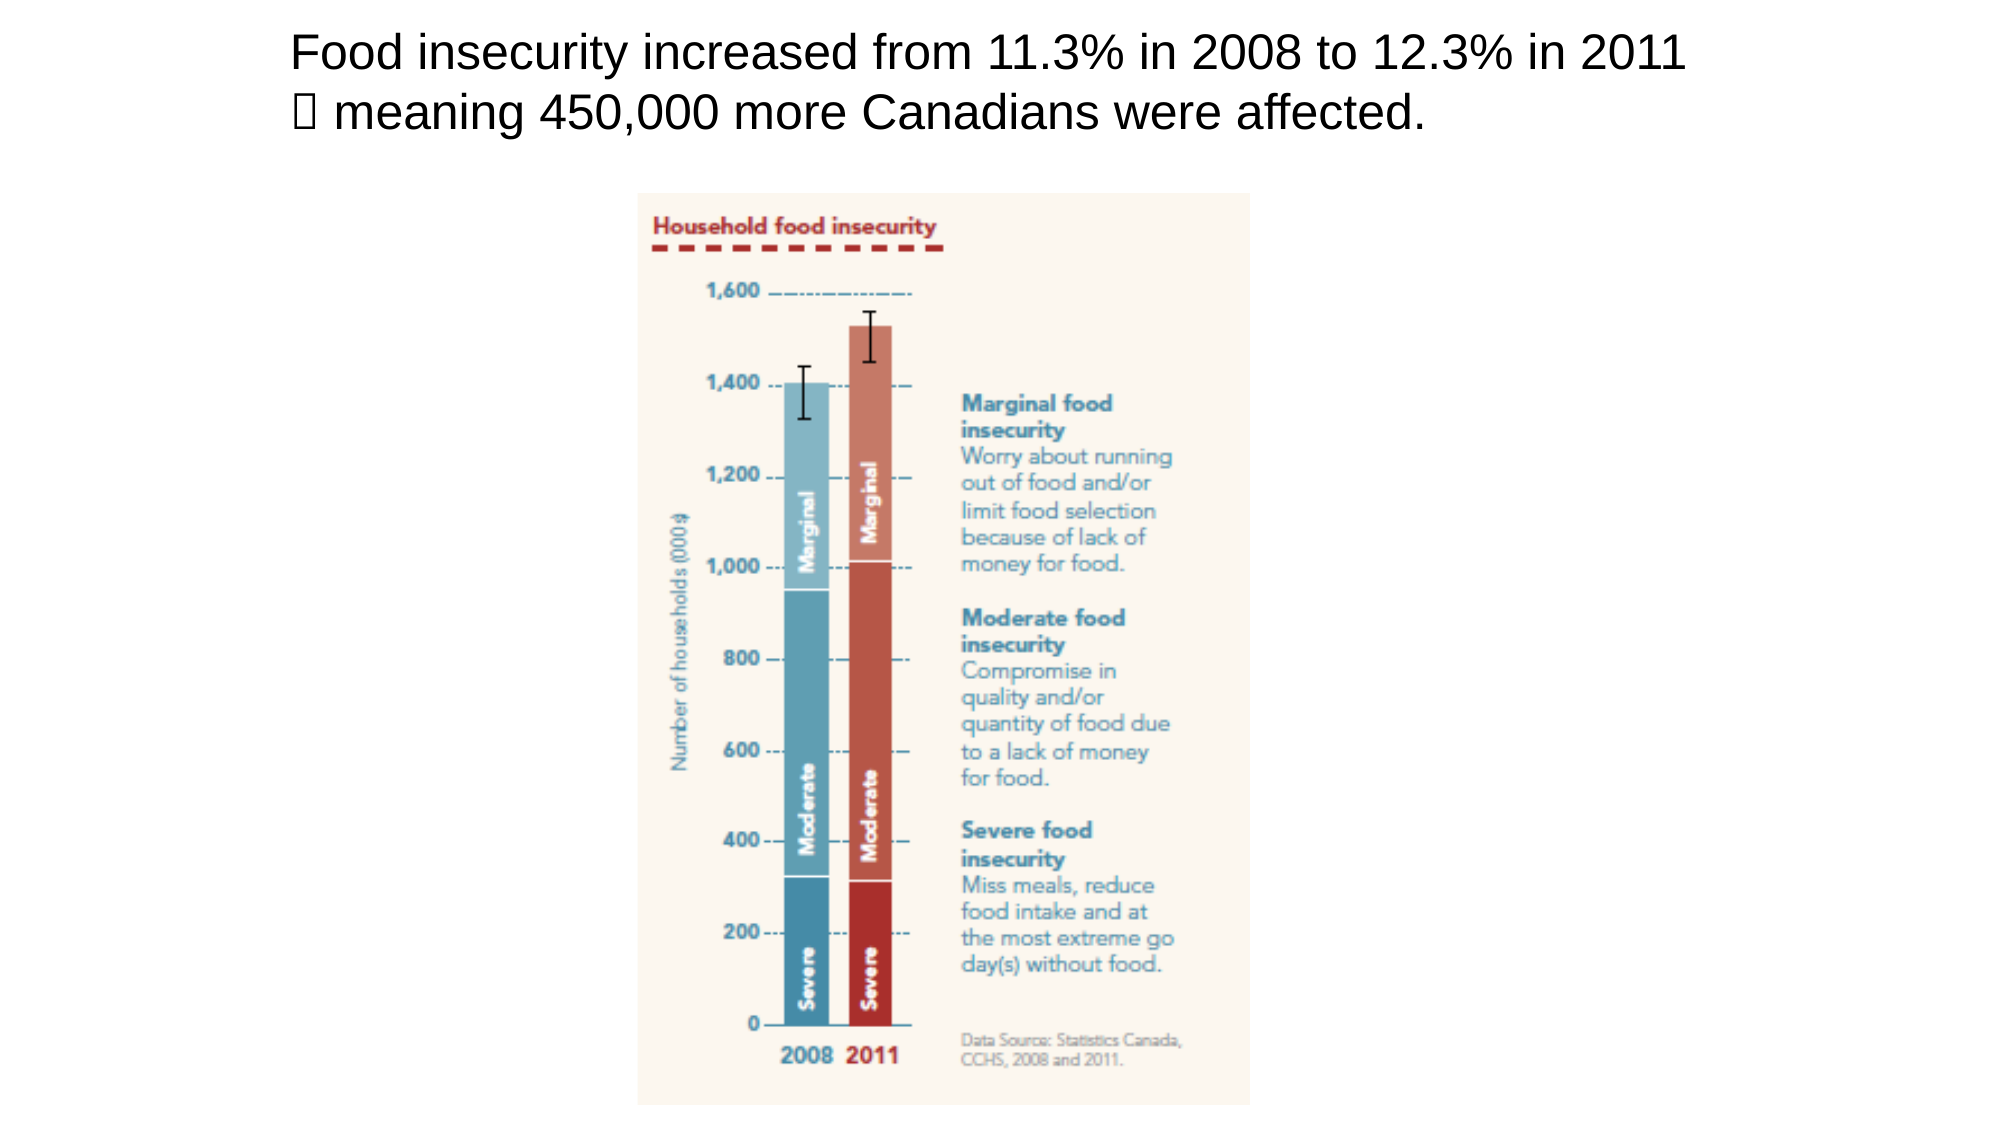

Food insecurity increased from 11.3% in 2008 to 12.3% in 2011  meaning 450,000 more Canadians were affected.